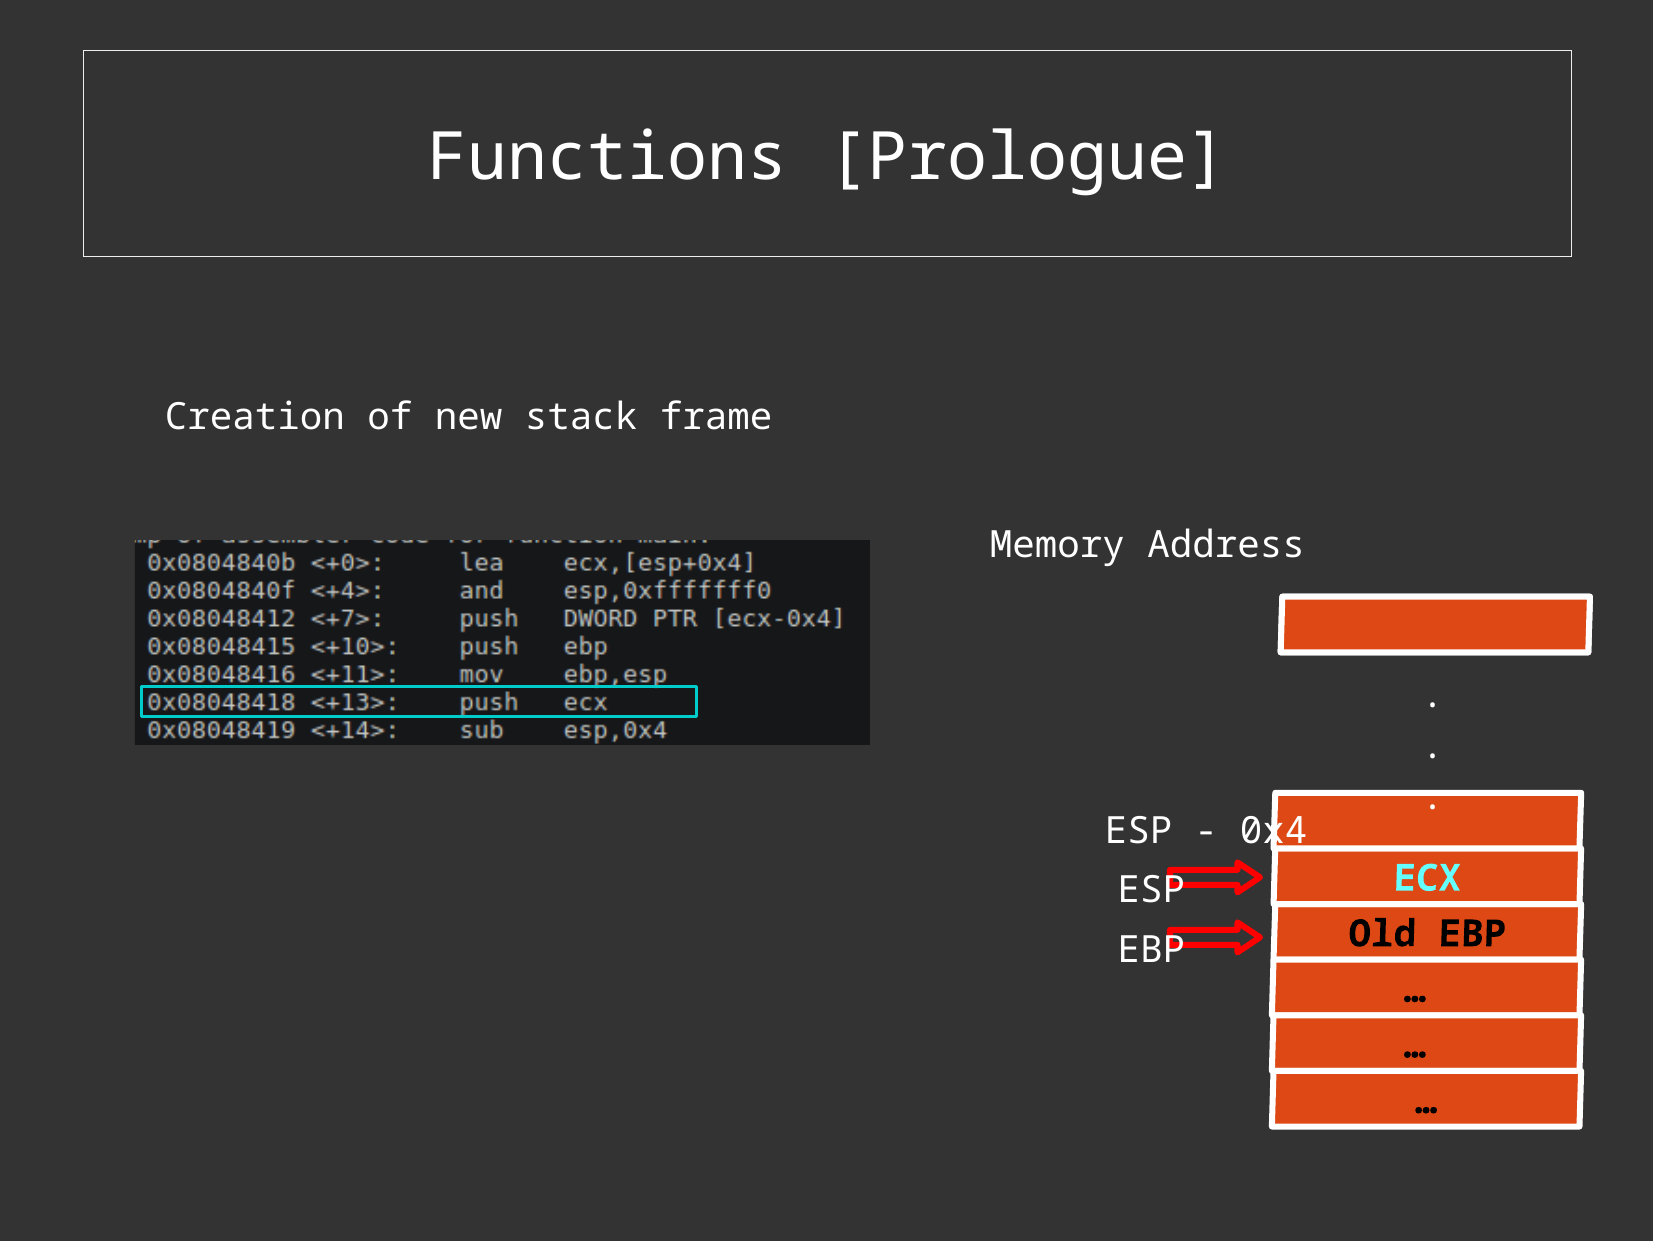

Functions [Prologue]
Creation of new stack frame
Memory Address
.
.
.
 ESP - 0x4
ECX
 ESP
Old EBP
 EBP
…
…
…